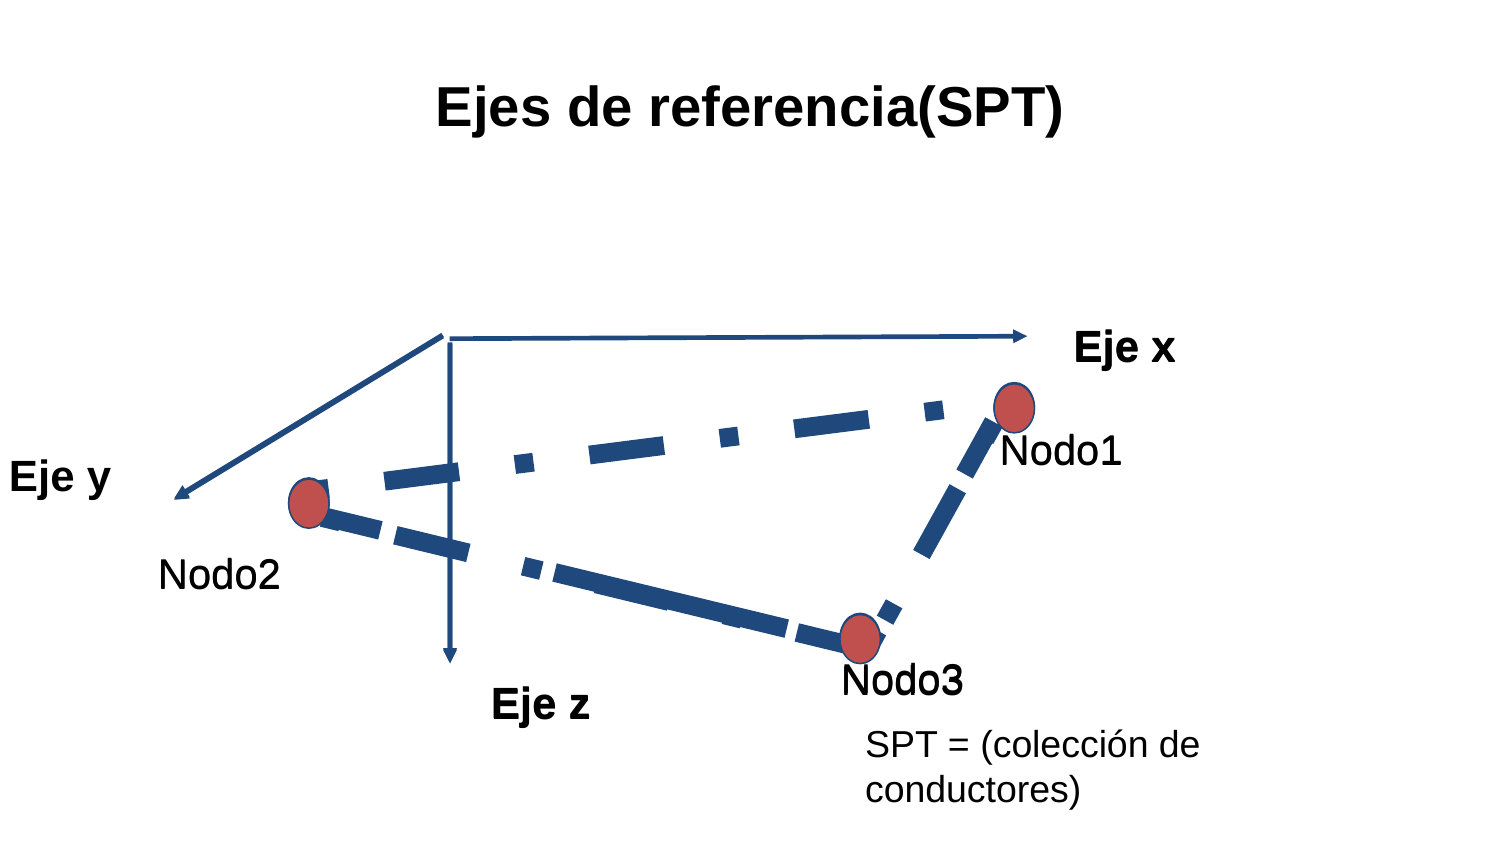

Ejes de referencia(SPT)
Eje x
Eje x
Nodo1
Nodo1
Eje y
Nodo2
Nodo2
Nodo3
Nodo3
Eje z
Eje z
SPT = (colección de conductores)